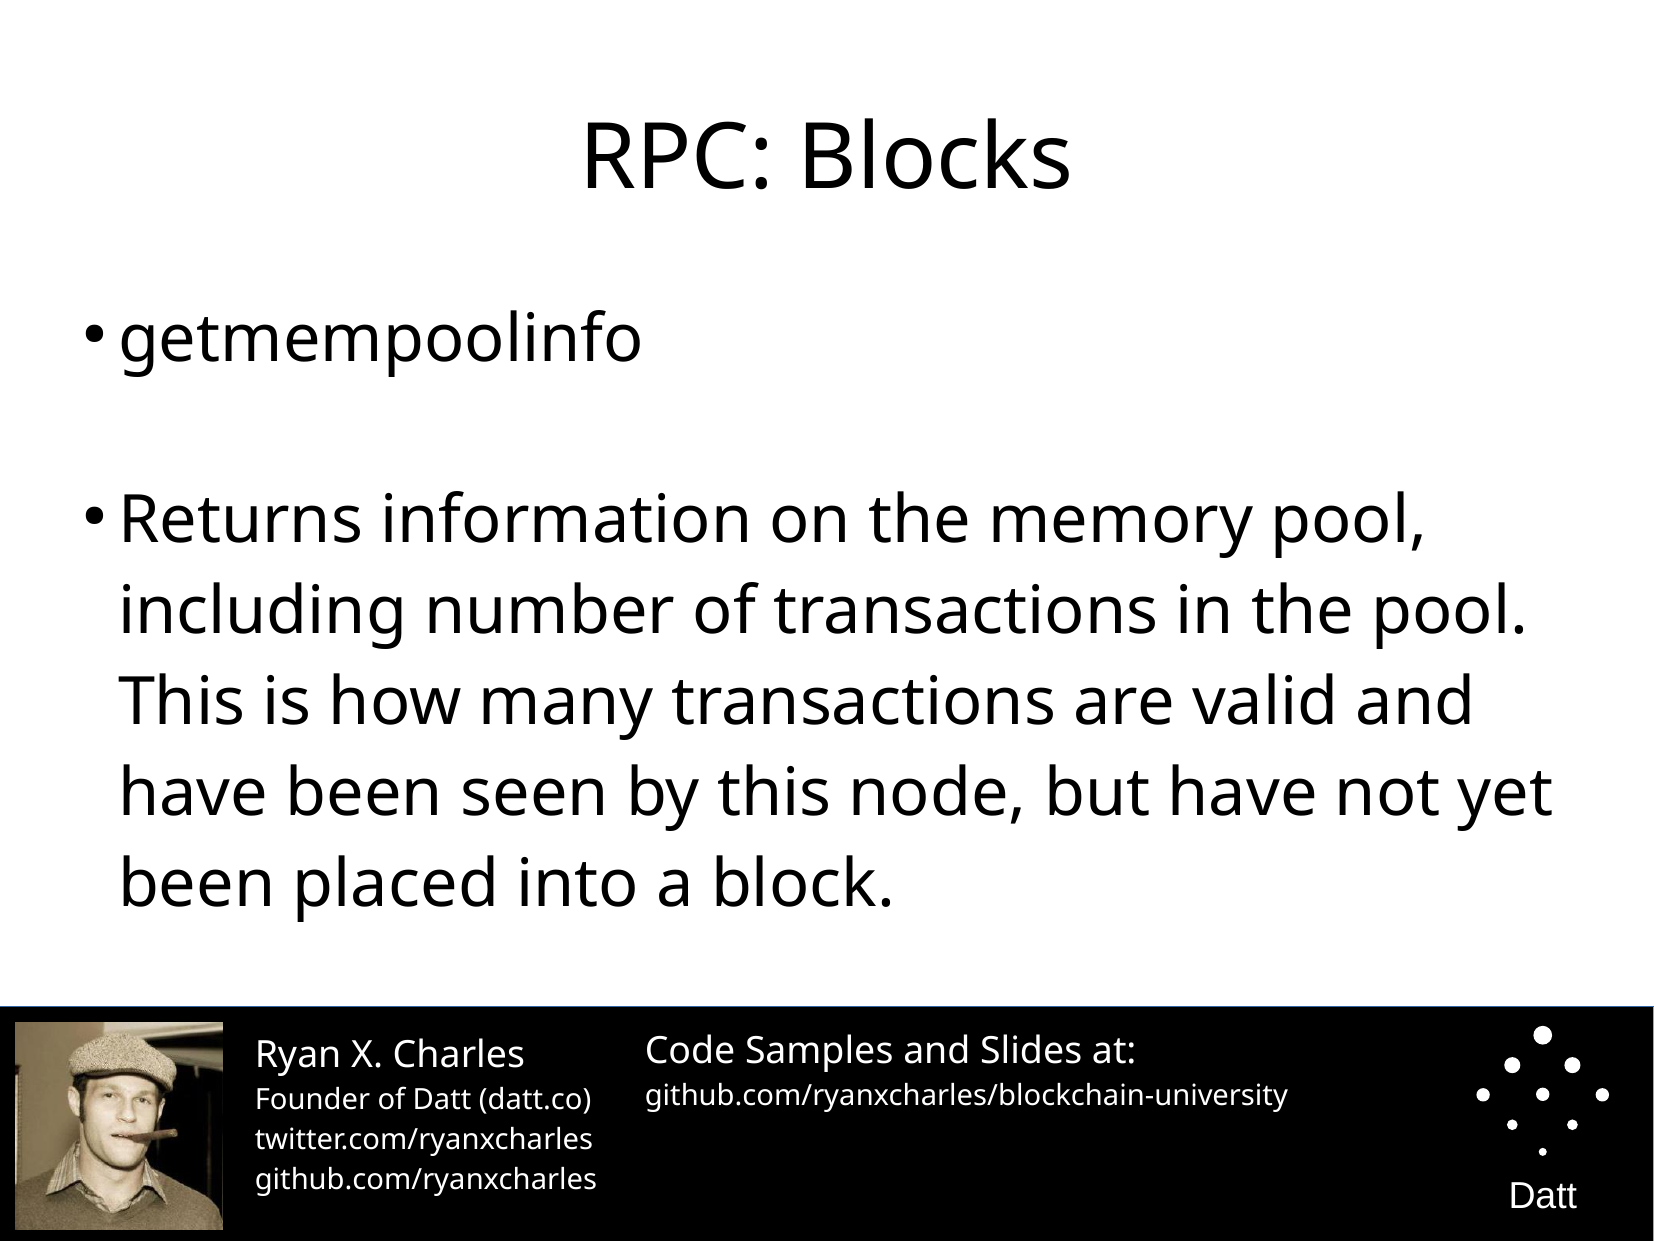

# RPC: Blocks
getmempoolinfo
Returns information on the memory pool, including number of transactions in the pool. This is how many transactions are valid and have been seen by this node, but have not yet been placed into a block.
Code Samples and Slides at:
github.com/ryanxcharles/blockchain-university
Ryan X. Charles
Founder of Datt (datt.co)
twitter.com/ryanxcharles
github.com/ryanxcharles
Datt